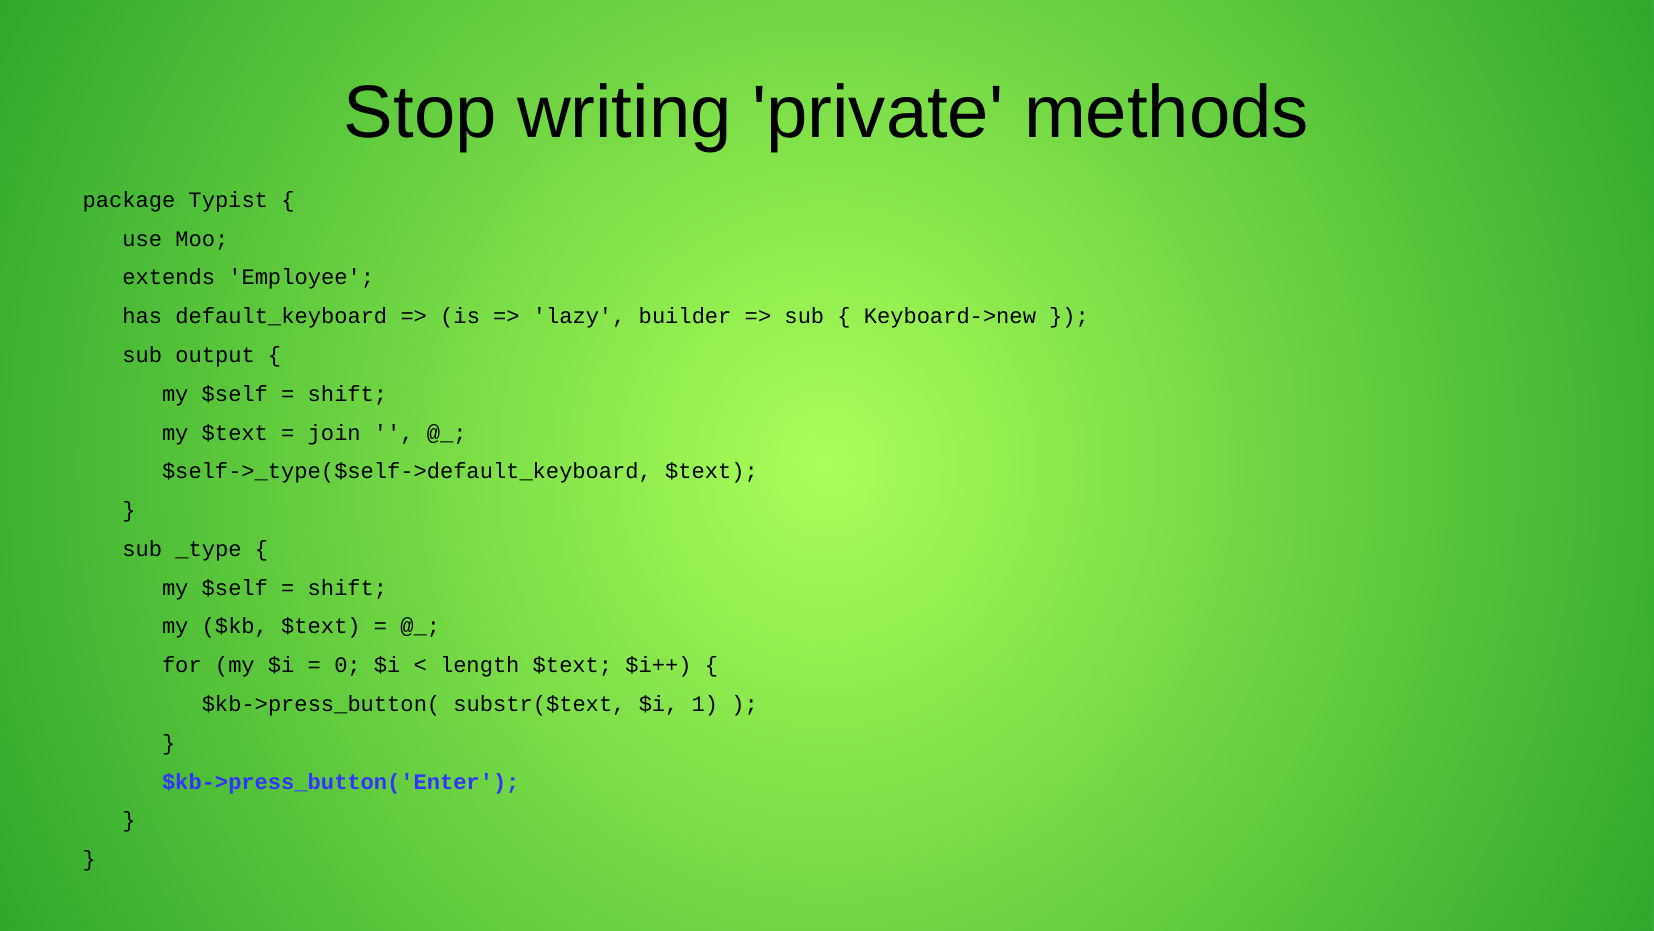

# Stop writing 'private' methods
package Typist {
 use Moo;
 extends 'Employee';
 has default_keyboard => (is => 'lazy', builder => sub { Keyboard->new });
 sub output {
 my $self = shift;
 my $text = join '', @_;
 $self->_type($self->default_keyboard, $text);
 }
 sub _type {
 my $self = shift;
 my ($kb, $text) = @_;
 for (my $i = 0; $i < length $text; $i++) {
 $kb->press_button( substr($text, $i, 1) );
 }
 $kb->press_button('Enter');
 }
}